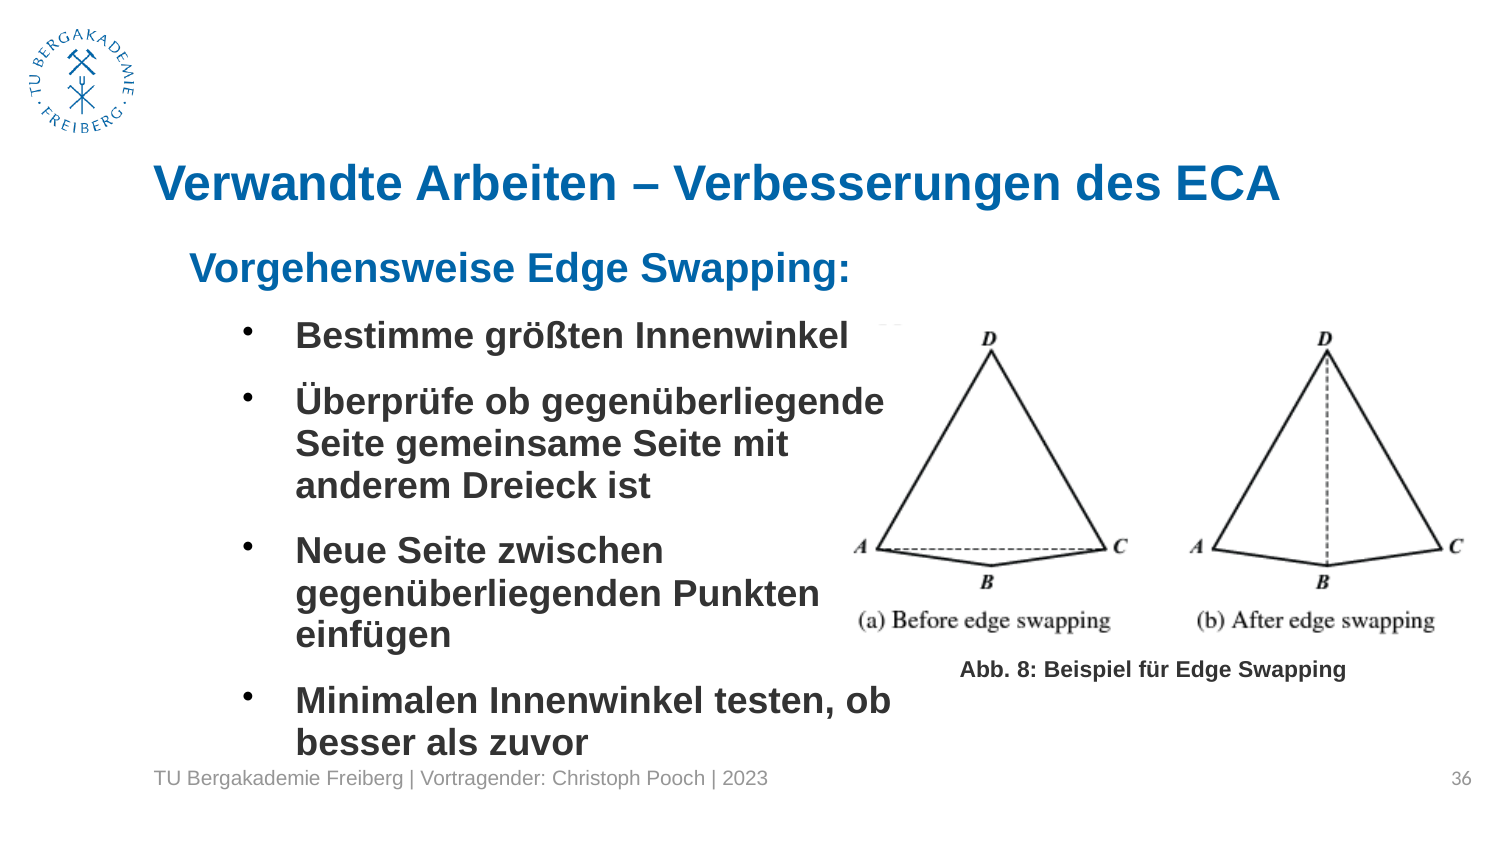

# Verwandte Arbeiten – Verbesserungen des ECA
Vorgehensweise Edge Swapping:
Bestimme größten Innenwinkel
Überprüfe ob gegenüberliegende Seite gemeinsame Seite mit anderem Dreieck ist
Neue Seite zwischen gegenüberliegenden Punkten einfügen
Minimalen Innenwinkel testen, ob besser als zuvor
Abb. 8: Beispiel für Edge Swapping
TU Bergakademie Freiberg | Vortragender: Christoph Pooch | 2023